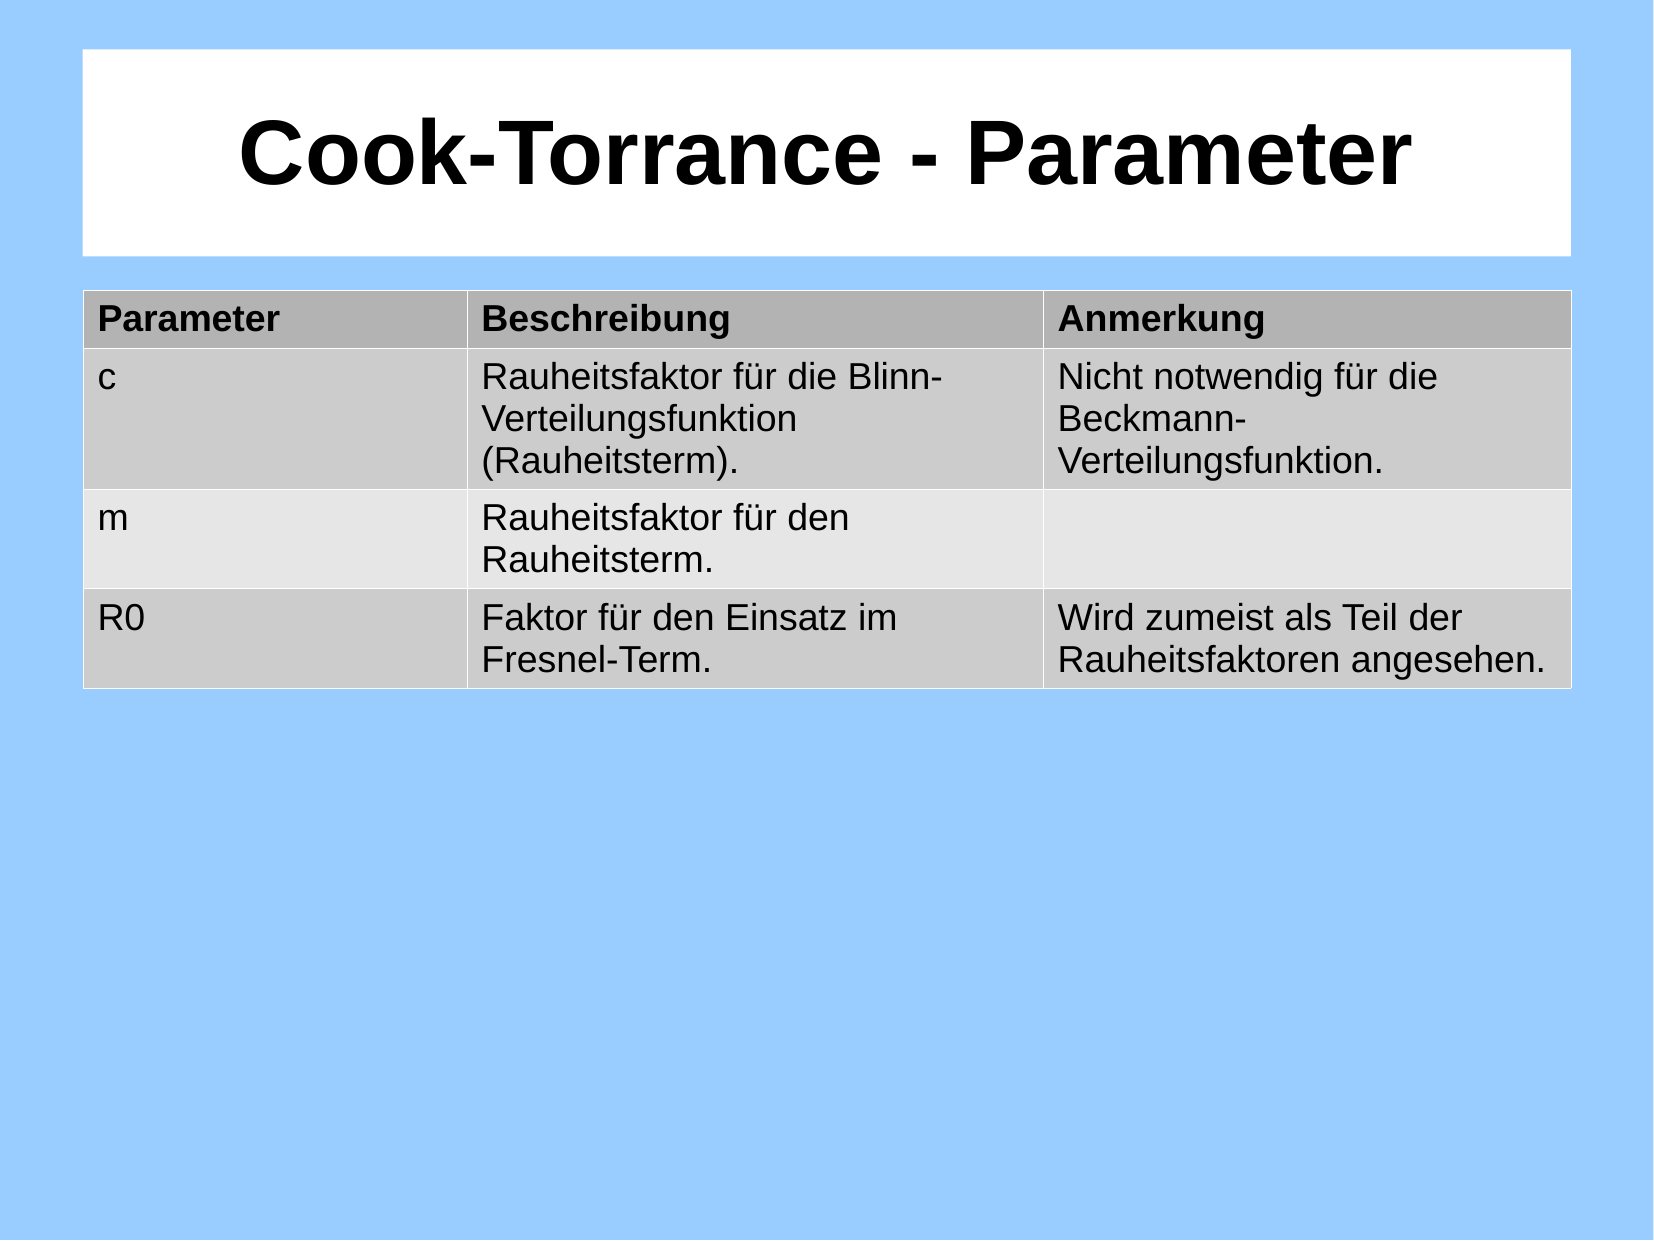

# Cook-Torrance - Parameter
| Parameter | Beschreibung | Anmerkung |
| --- | --- | --- |
| c | Rauheitsfaktor für die Blinn-Verteilungsfunktion (Rauheitsterm). | Nicht notwendig für die Beckmann-Verteilungsfunktion. |
| m | Rauheitsfaktor für den Rauheitsterm. | |
| R0 | Faktor für den Einsatz im Fresnel-Term. | Wird zumeist als Teil der Rauheitsfaktoren angesehen. |